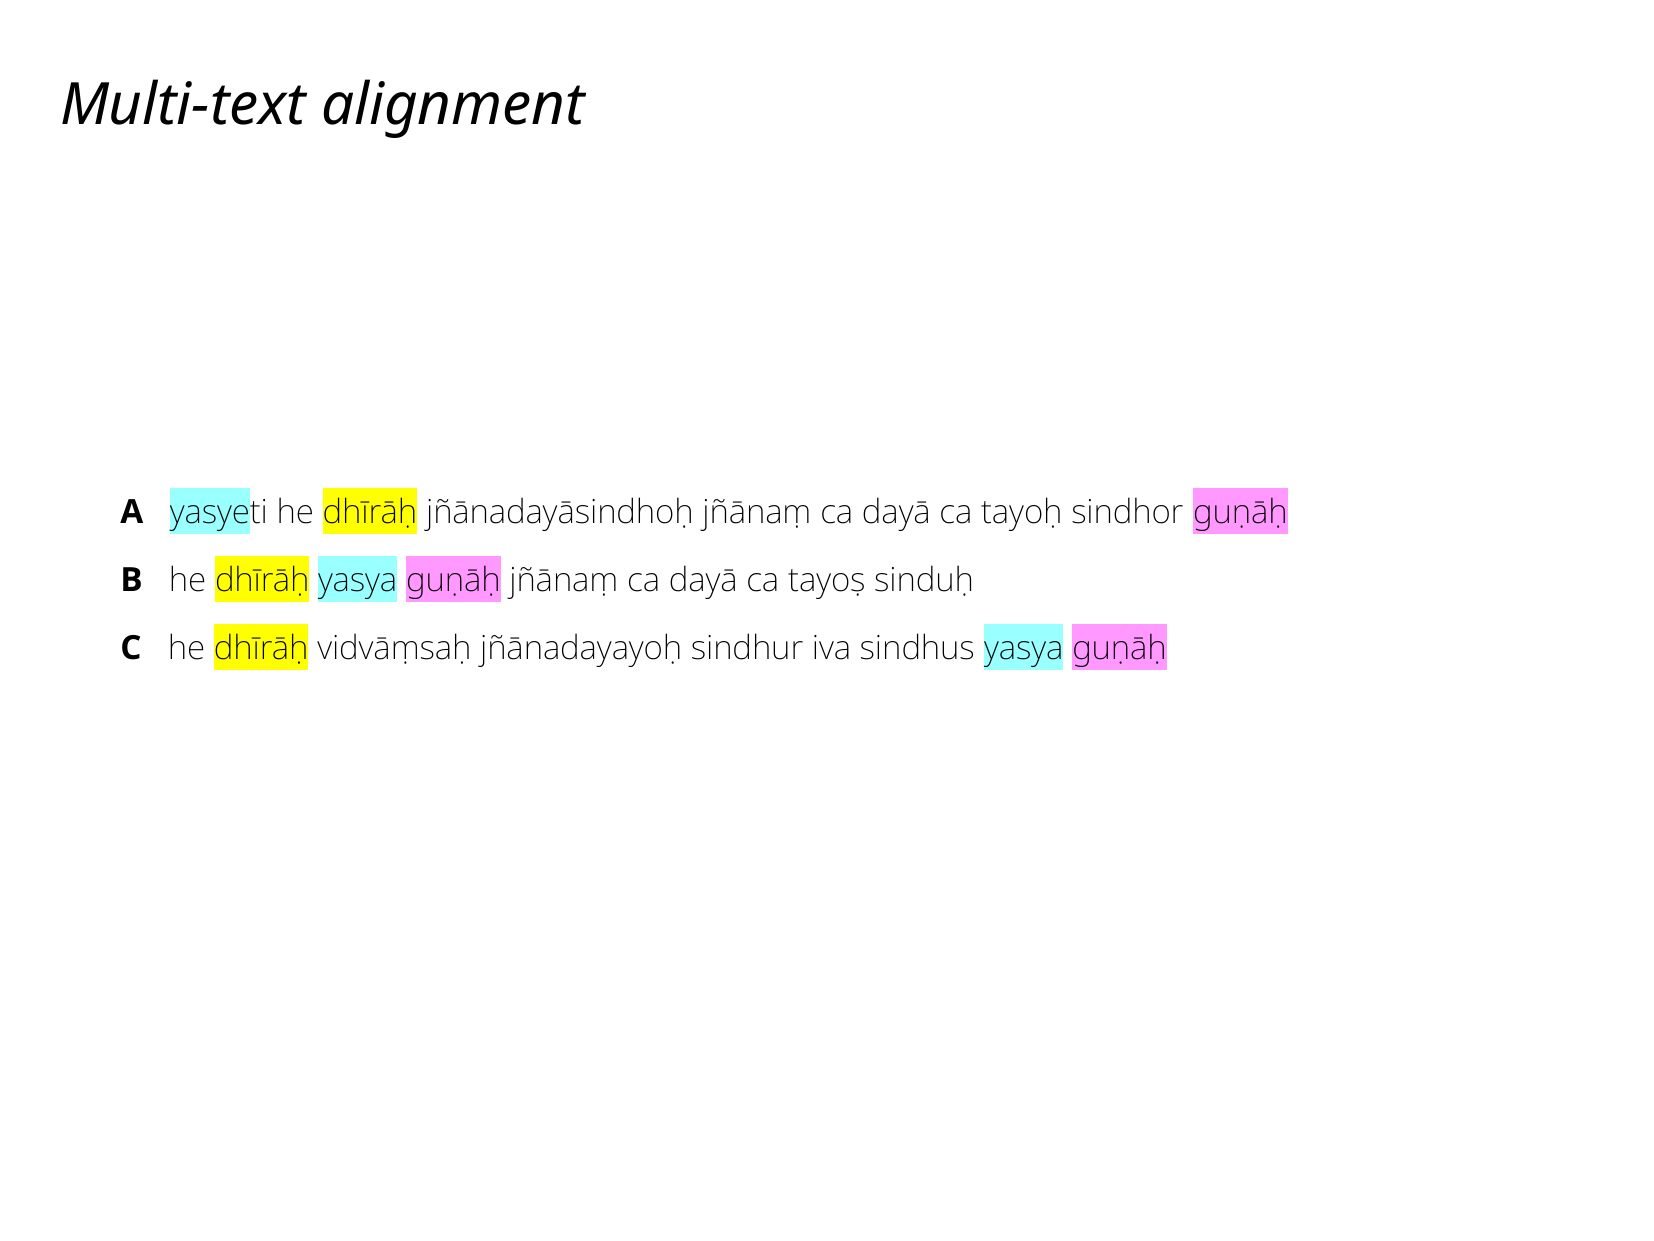

Multi-text alignment
A yasyeti he dhīrāḥ jñānadayāsindhoḥ jñānaṃ ca dayā ca tayoḥ sindhor guṇāḥ
B he dhīrāḥ yasya guṇāḥ jñānaṃ ca dayā ca tayoṣ sinduḥ
C he dhīrāḥ vidvāṃsaḥ jñānadayayoḥ sindhur iva sindhus yasya guṇāḥ